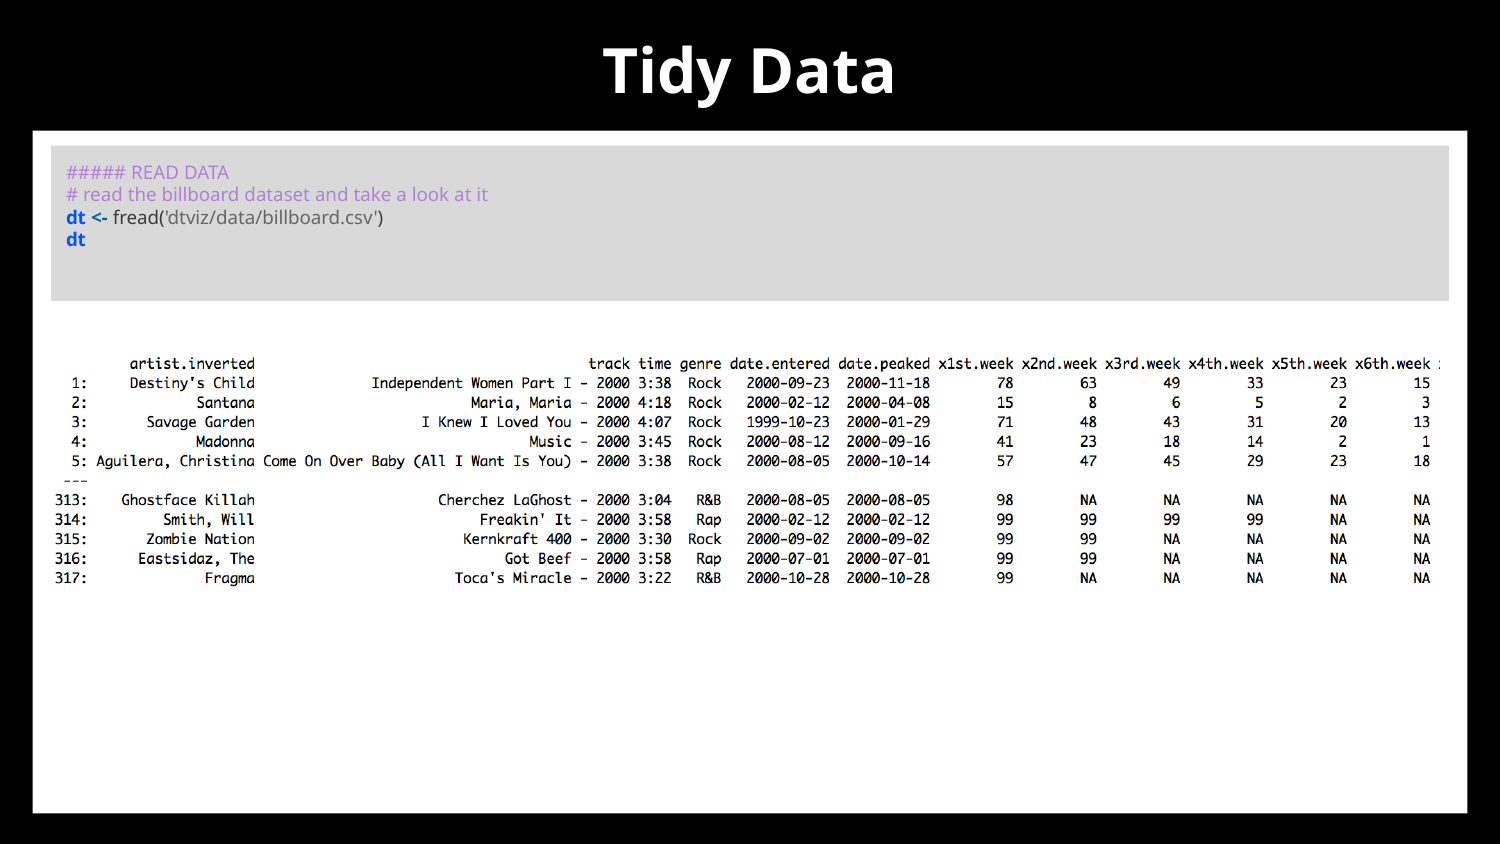

Tidy Data
##### READ DATA # read the billboard dataset and take a look at it dt <- fread('dtviz/data/billboard.csv') dt